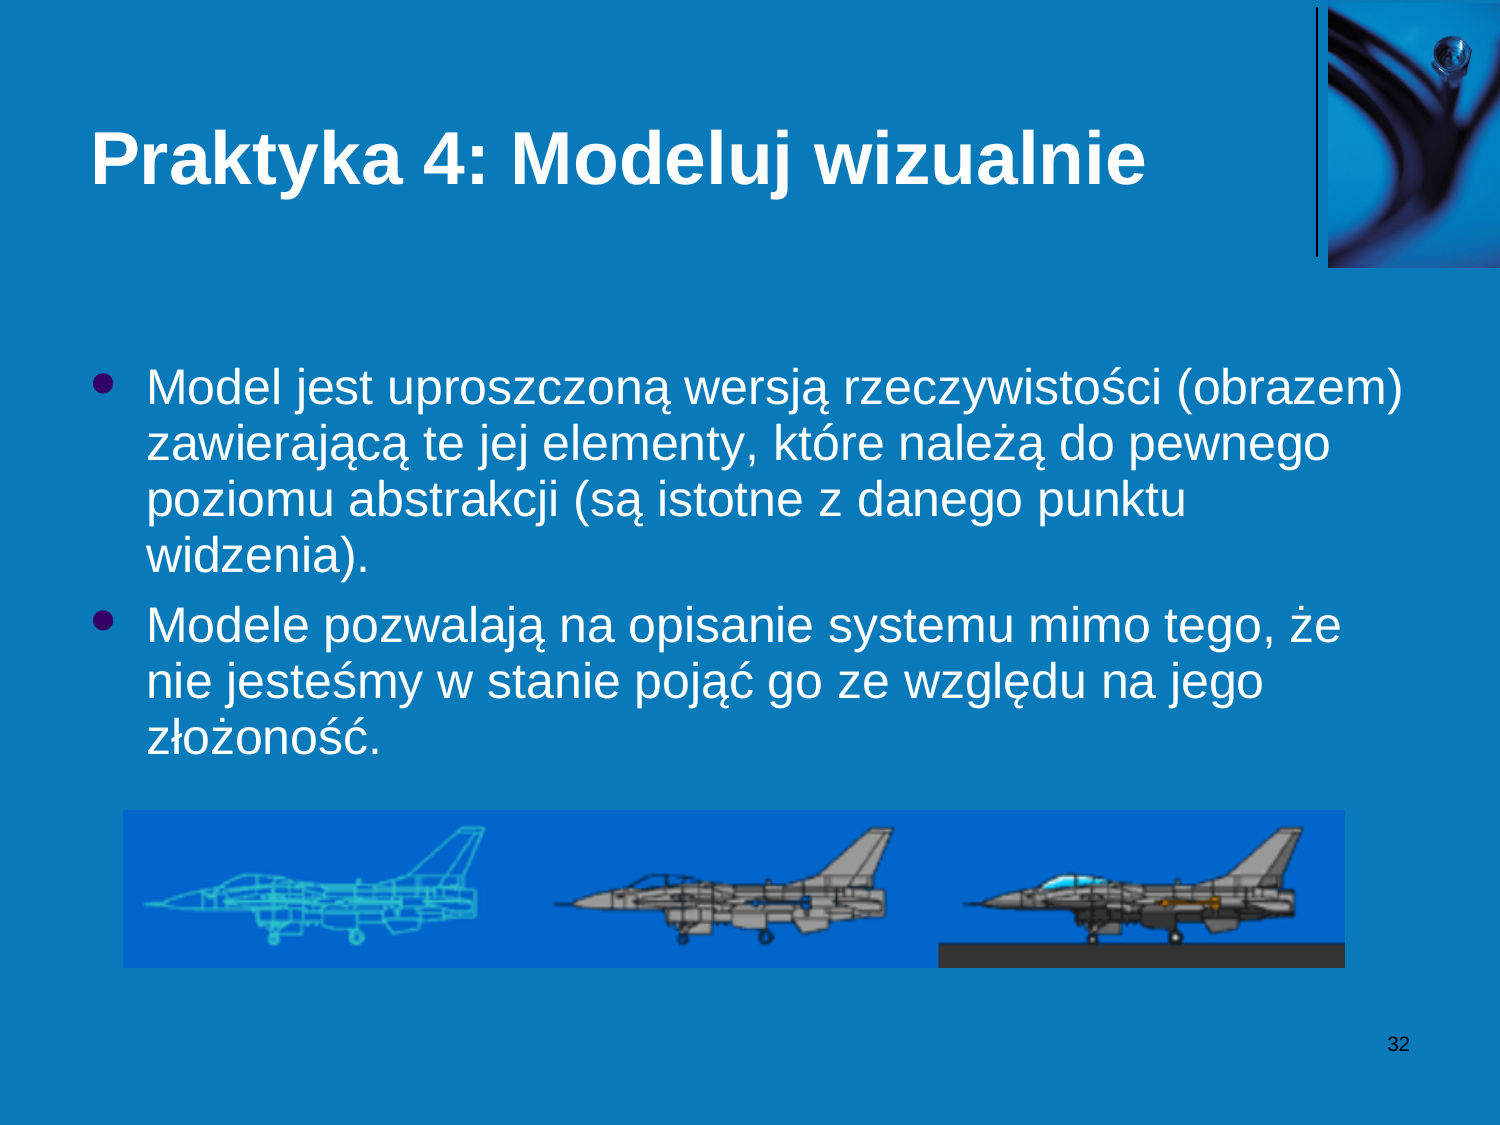

# Praktyka 4: Modeluj wizualnie
Model jest uproszczoną wersją rzeczywistości (obrazem) zawierającą te jej elementy, które należą do pewnego poziomu abstrakcji (są istotne z danego punktu widzenia).
Modele pozwalają na opisanie systemu mimo tego, że nie jesteśmy w stanie pojąć go ze względu na jego złożoność.
32